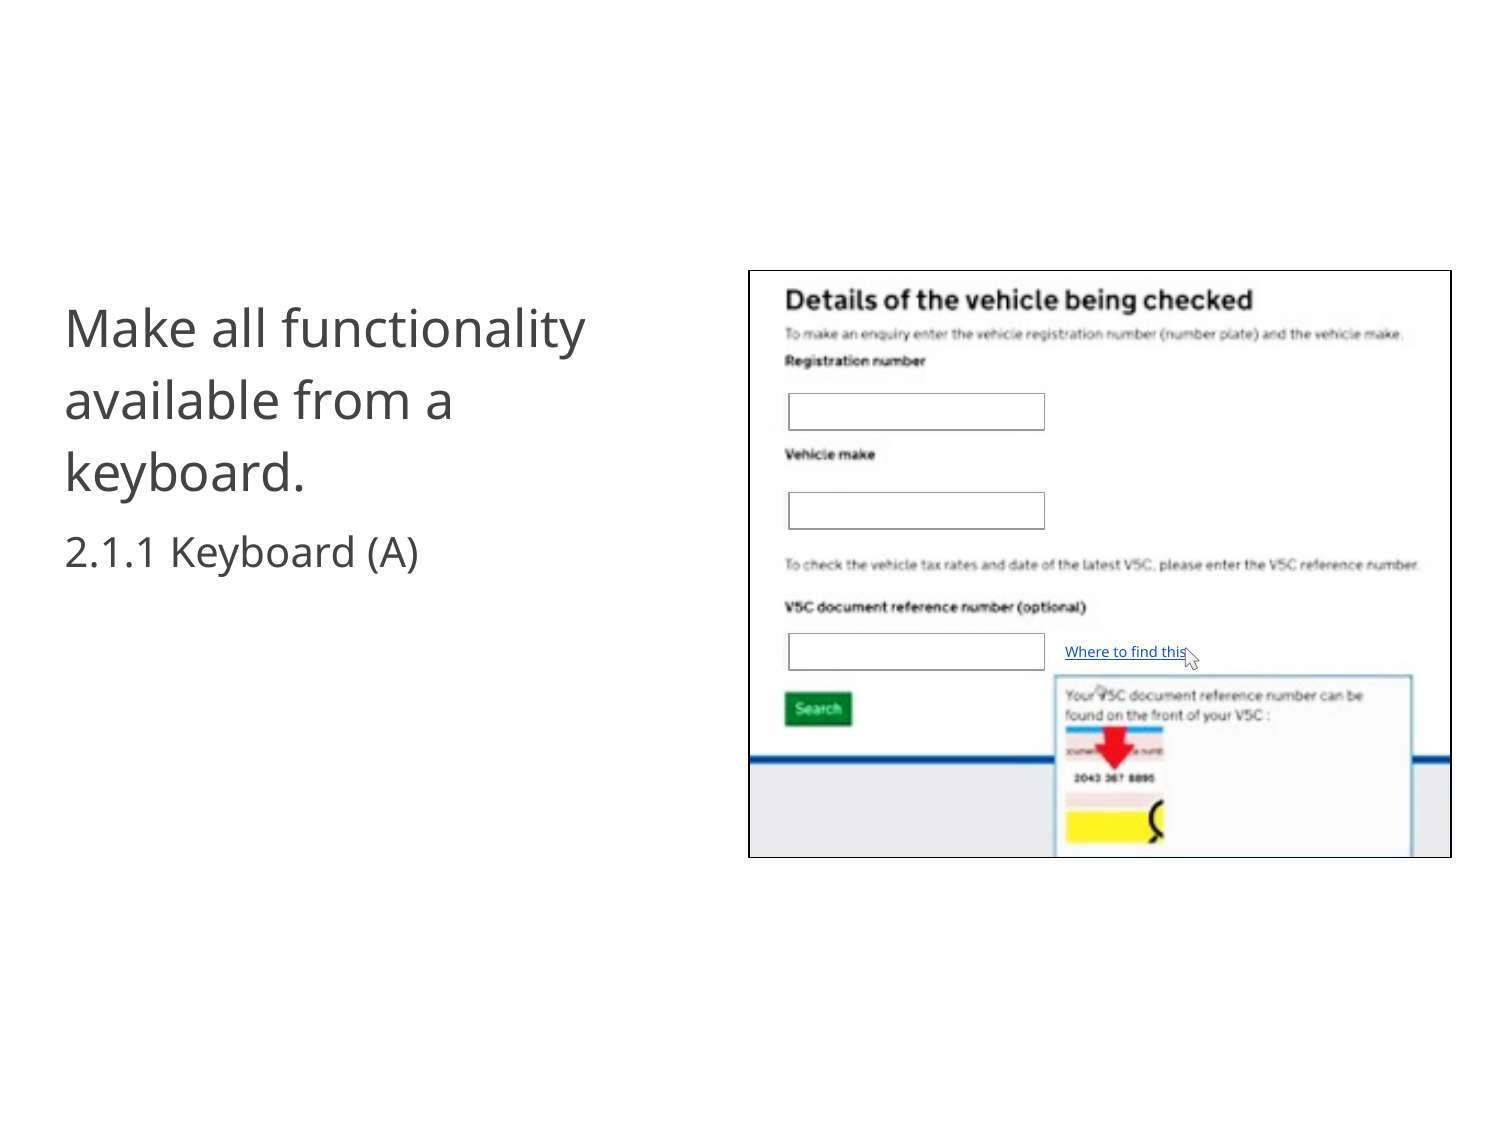

# Make all functionality available from a keyboard.
2.1.1 Keyboard (A)
Where to find this